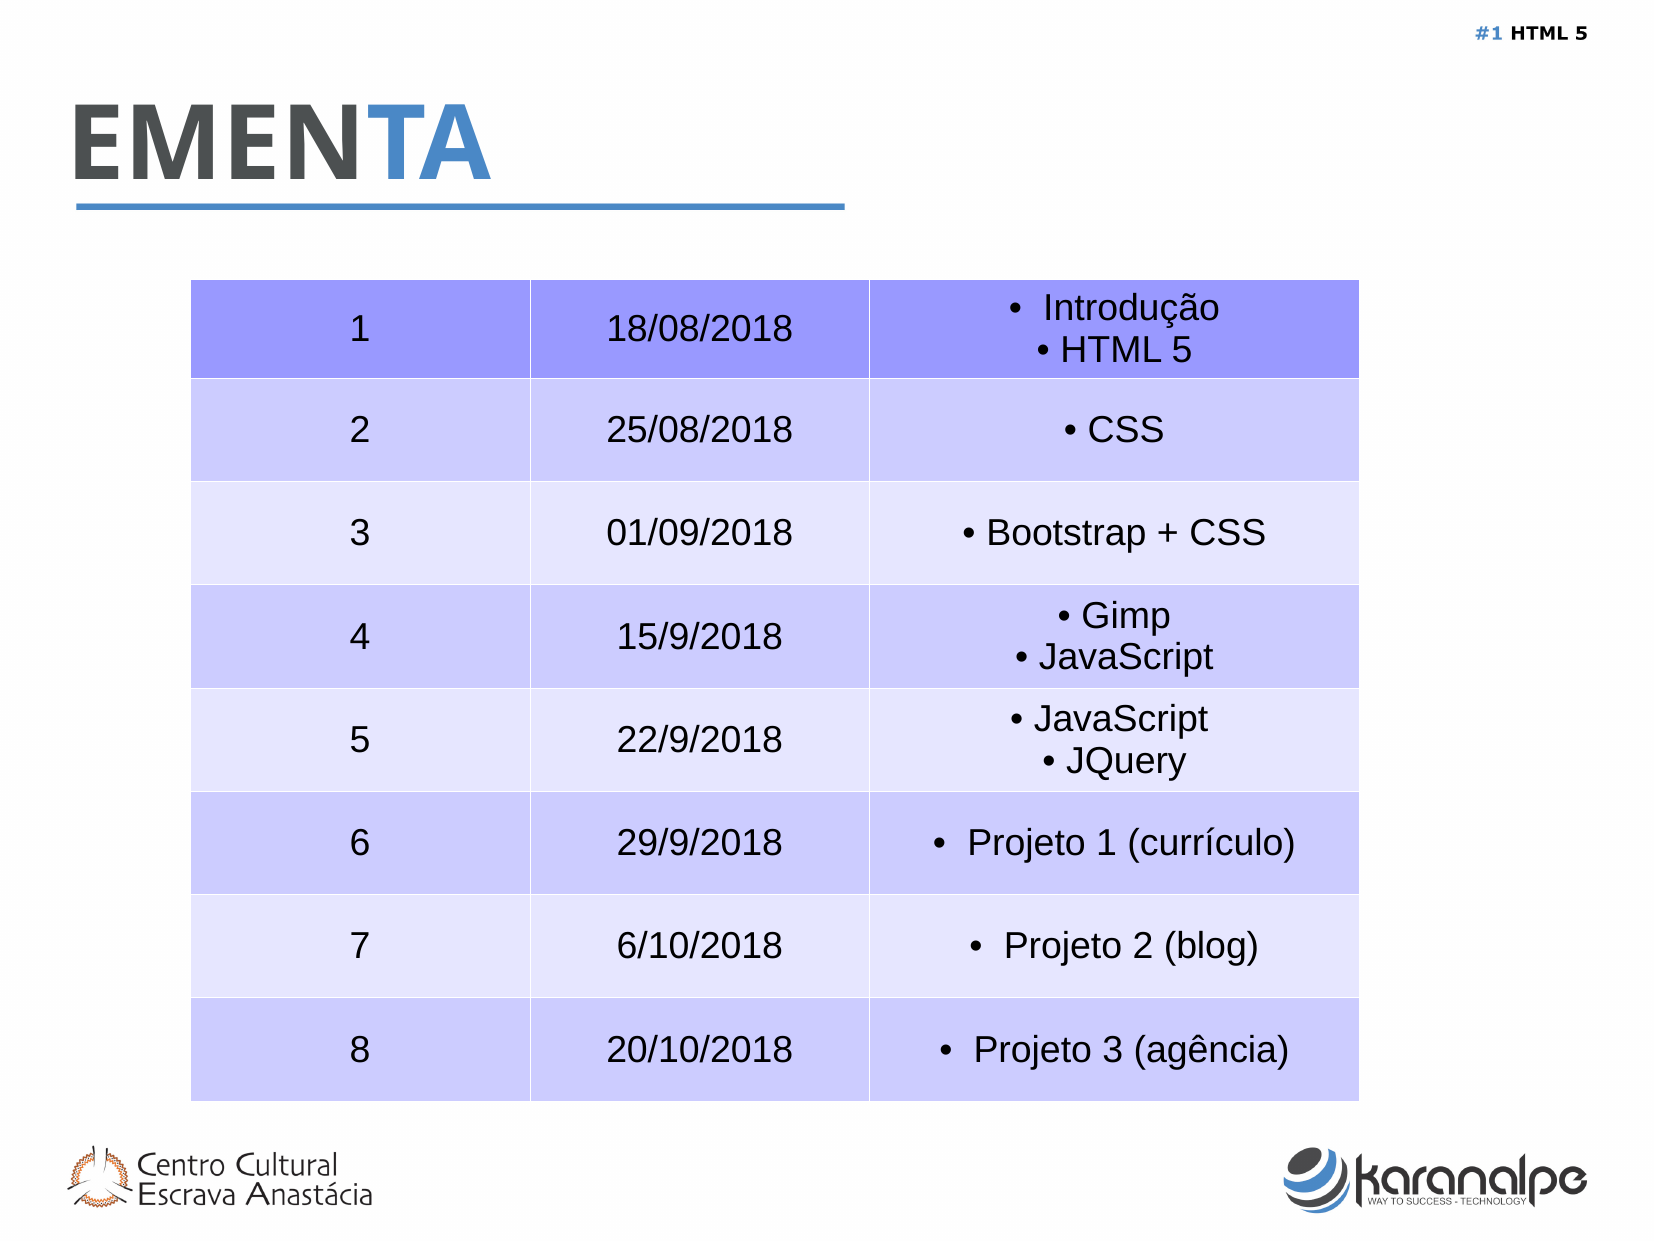

# EMENTA
| 1 | 18/08/2018 | • Introdução • HTML 5 |
| --- | --- | --- |
| 2 | 25/08/2018 | • CSS |
| 3 | 01/09/2018 | • Bootstrap + CSS |
| 4 | 15/9/2018 | • Gimp • JavaScript |
| 5 | 22/9/2018 | • JavaScript • JQuery |
| 6 | 29/9/2018 | • Projeto 1 (currículo) |
| 7 | 6/10/2018 | • Projeto 2 (blog) |
| 8 | 20/10/2018 | • Projeto 3 (agência) |